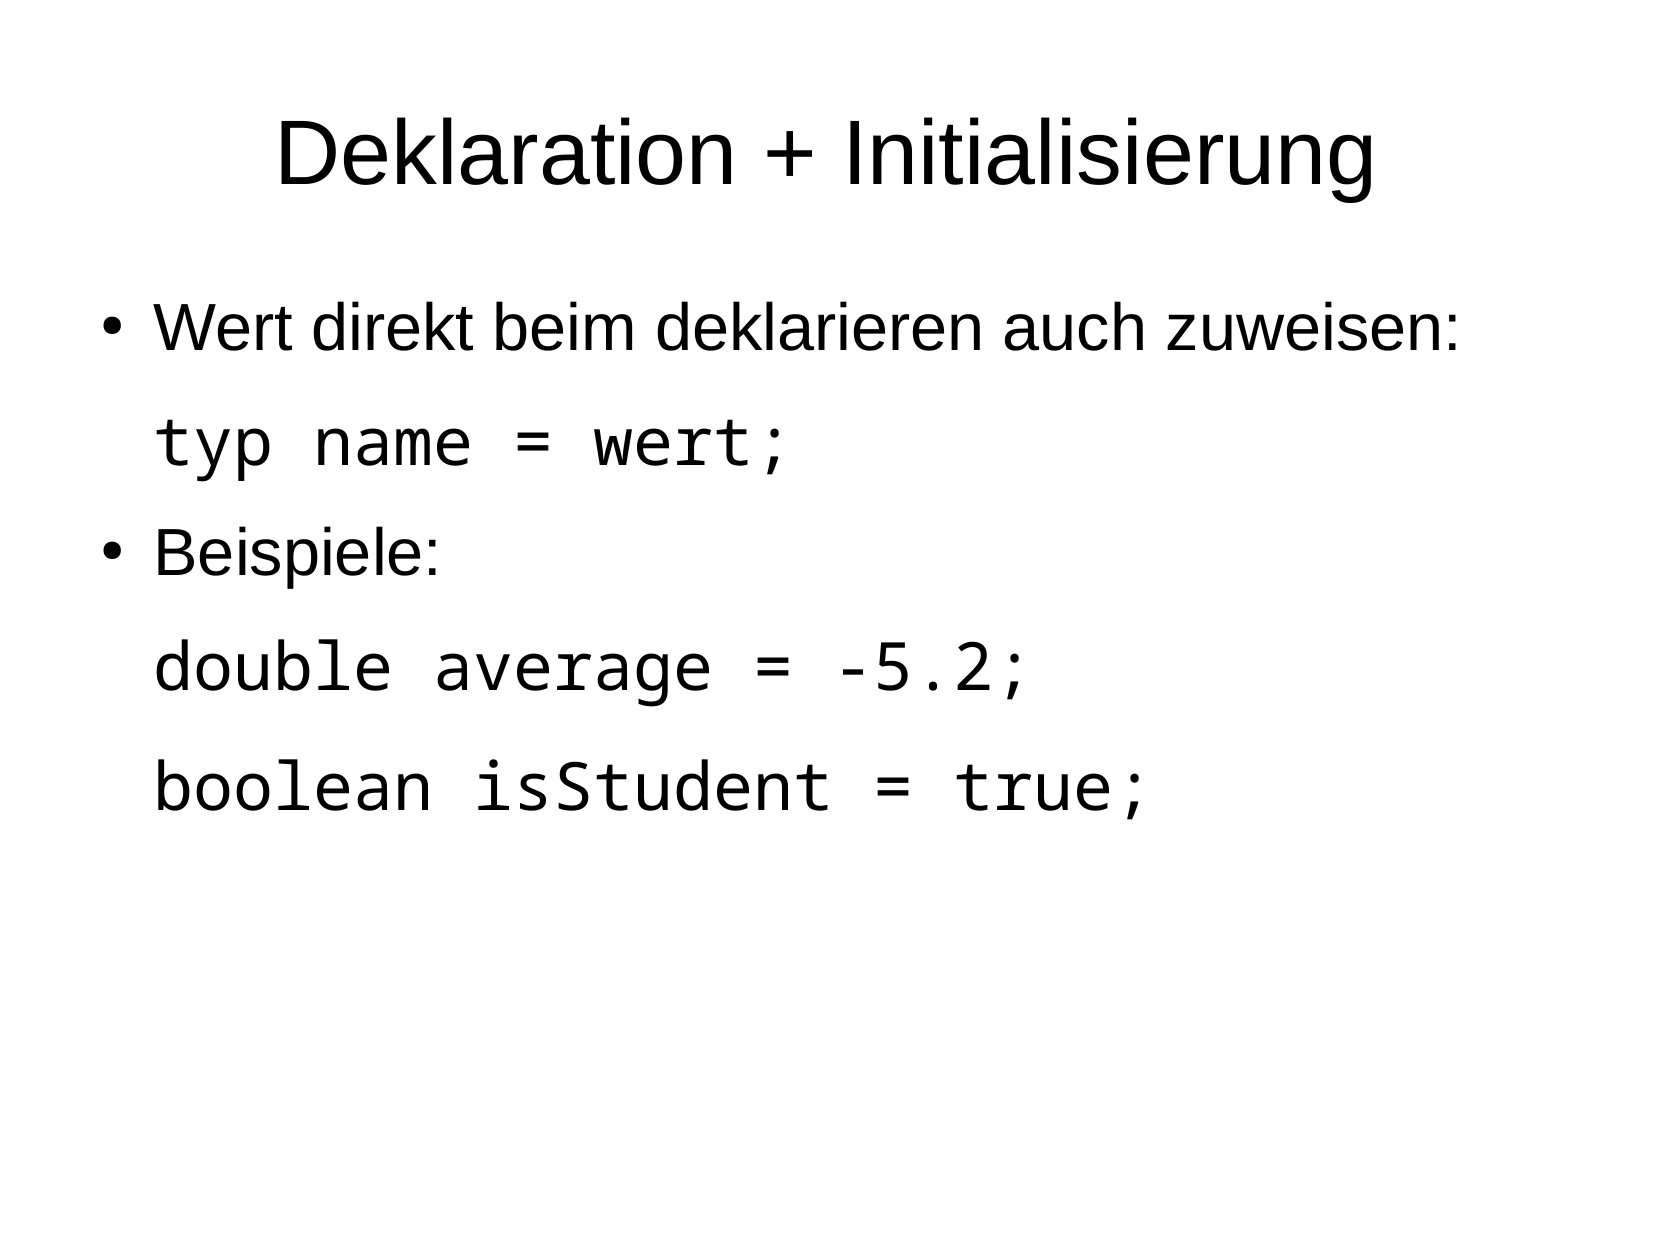

# Deklaration + Initialisierung
Wert direkt beim deklarieren auch zuweisen:
typ name = wert;
Beispiele:
double average = -5.2;
boolean isStudent = true;